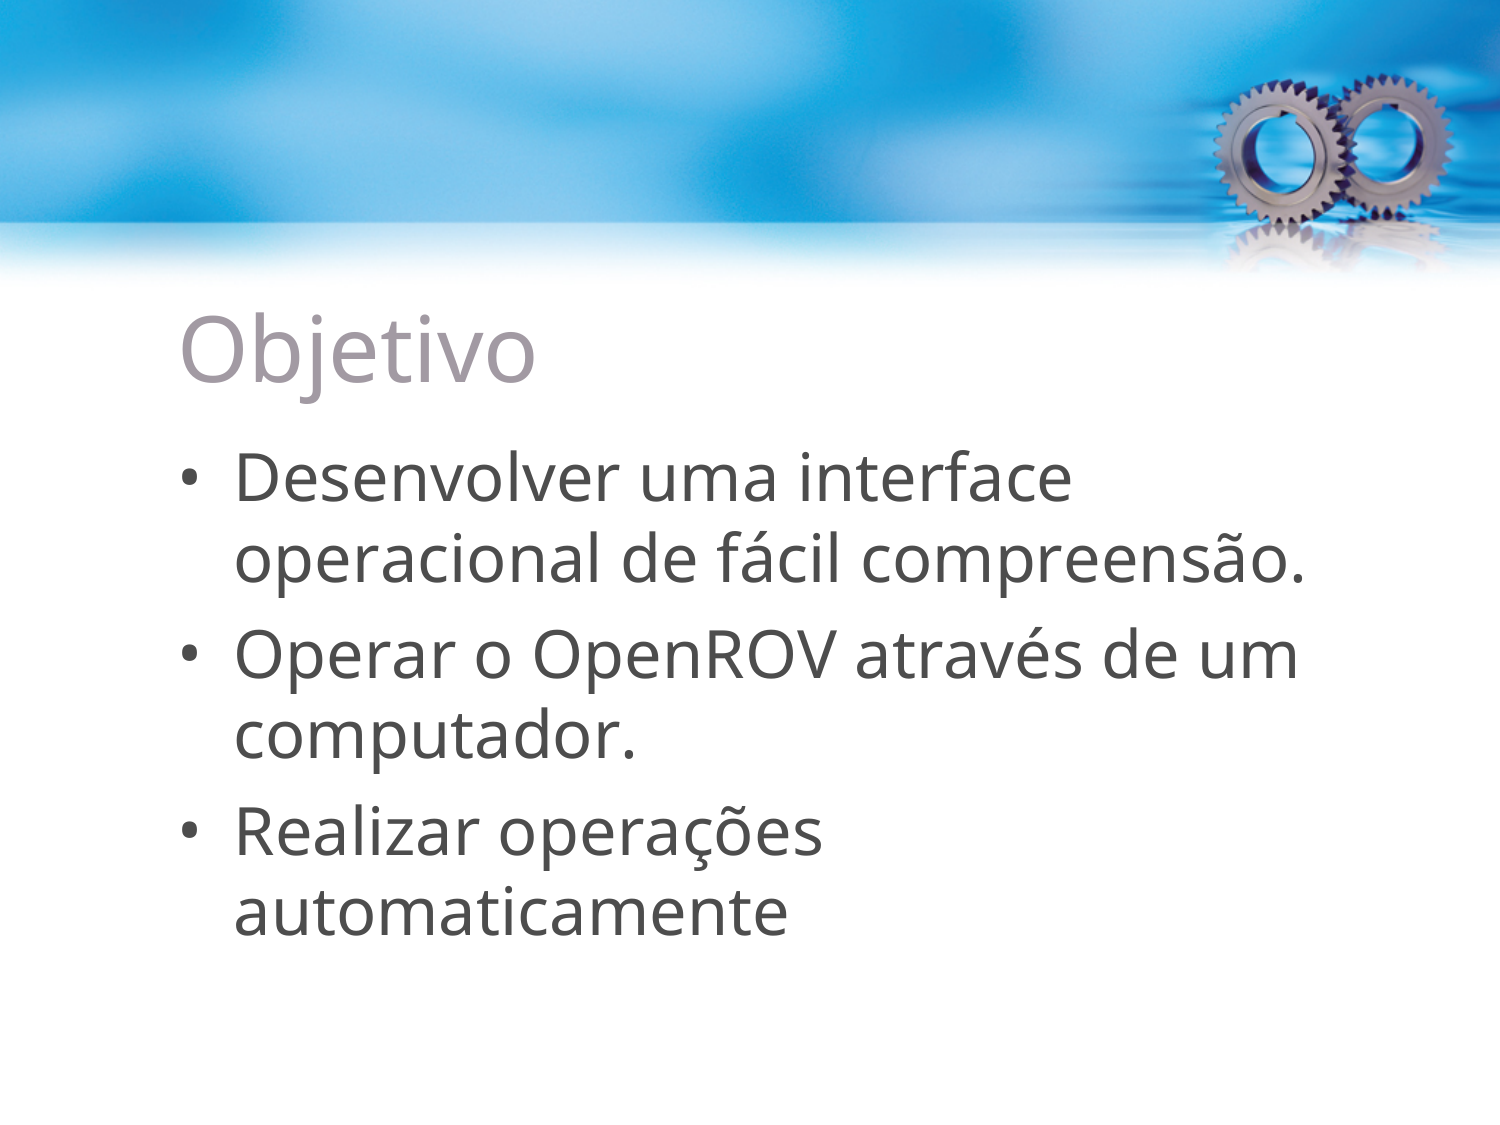

# Objetivo
Desenvolver uma interface operacional de fácil compreensão.
Operar o OpenROV através de um computador.
Realizar operações automaticamente